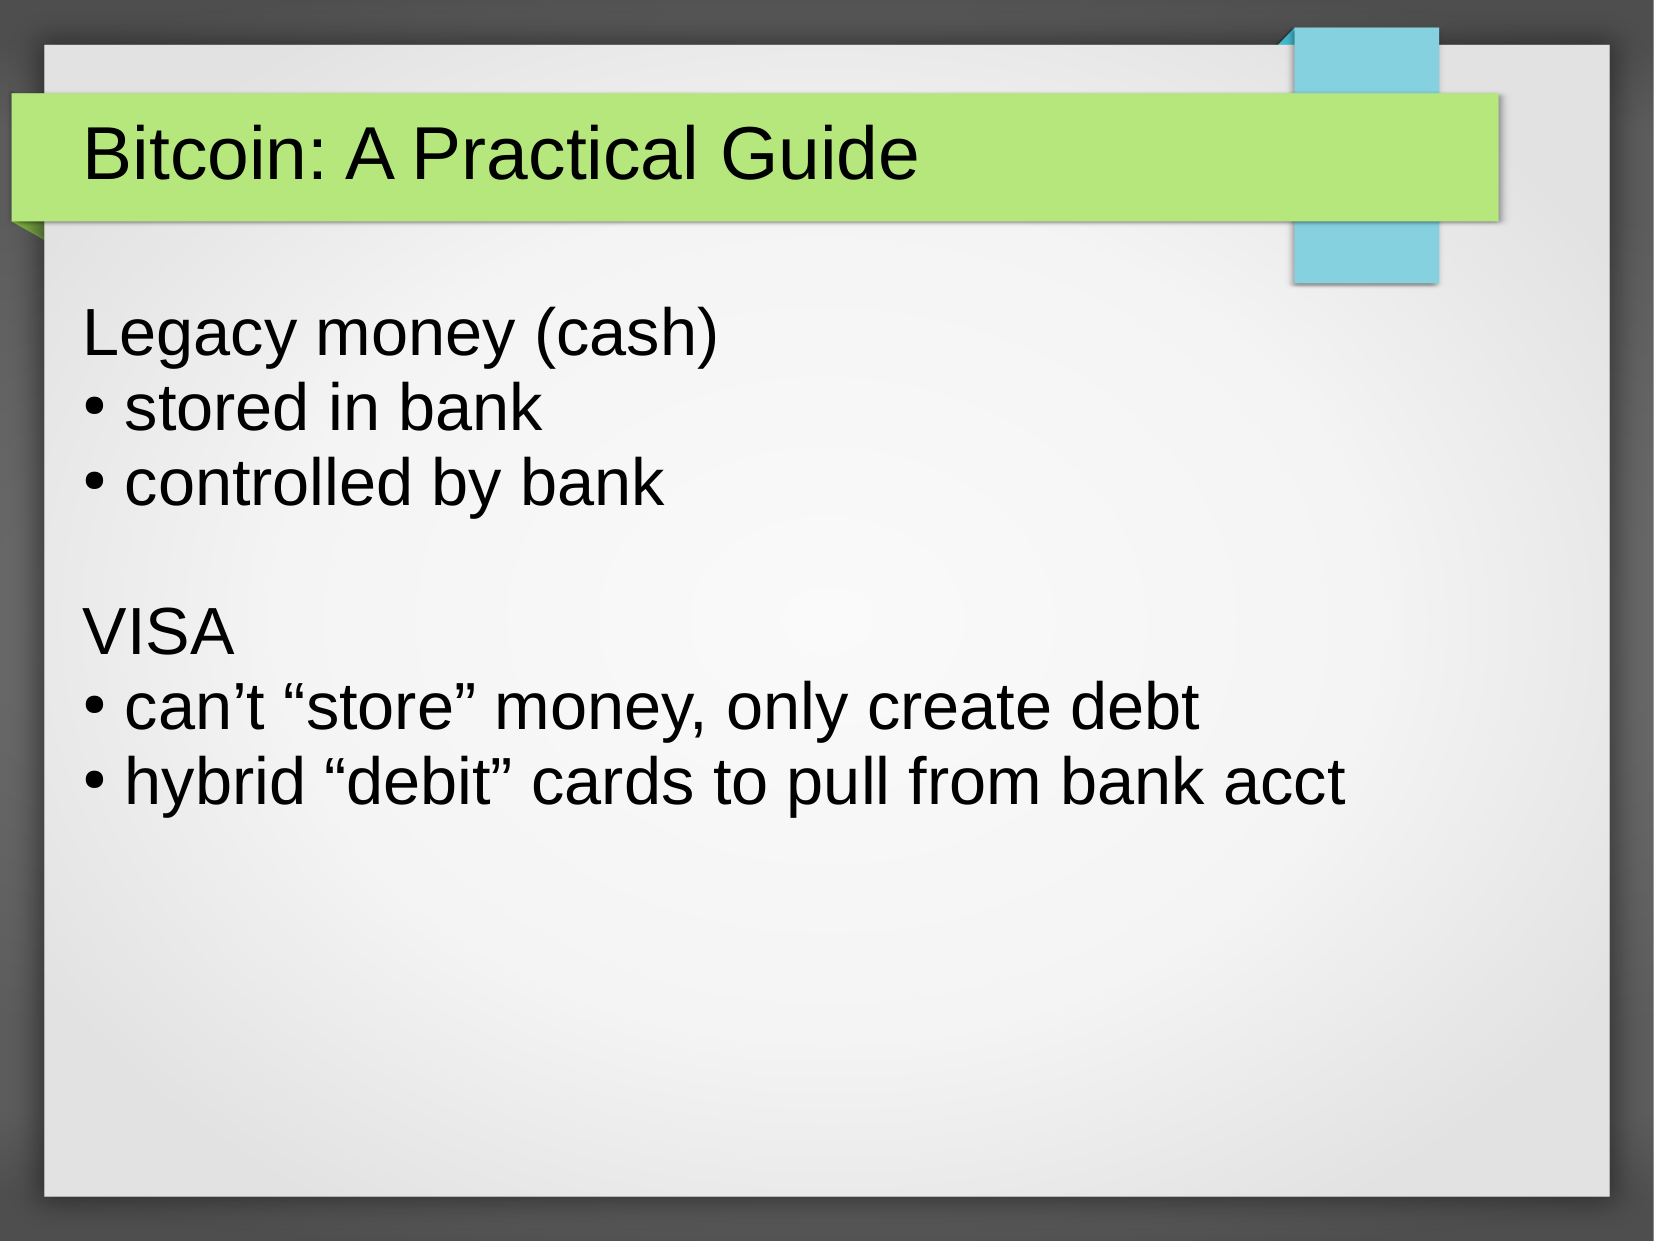

# Bitcoin: A Practical Guide
Legacy money (cash)
 stored in bank
 controlled by bank
VISA
 can’t “store” money, only create debt
 hybrid “debit” cards to pull from bank acct